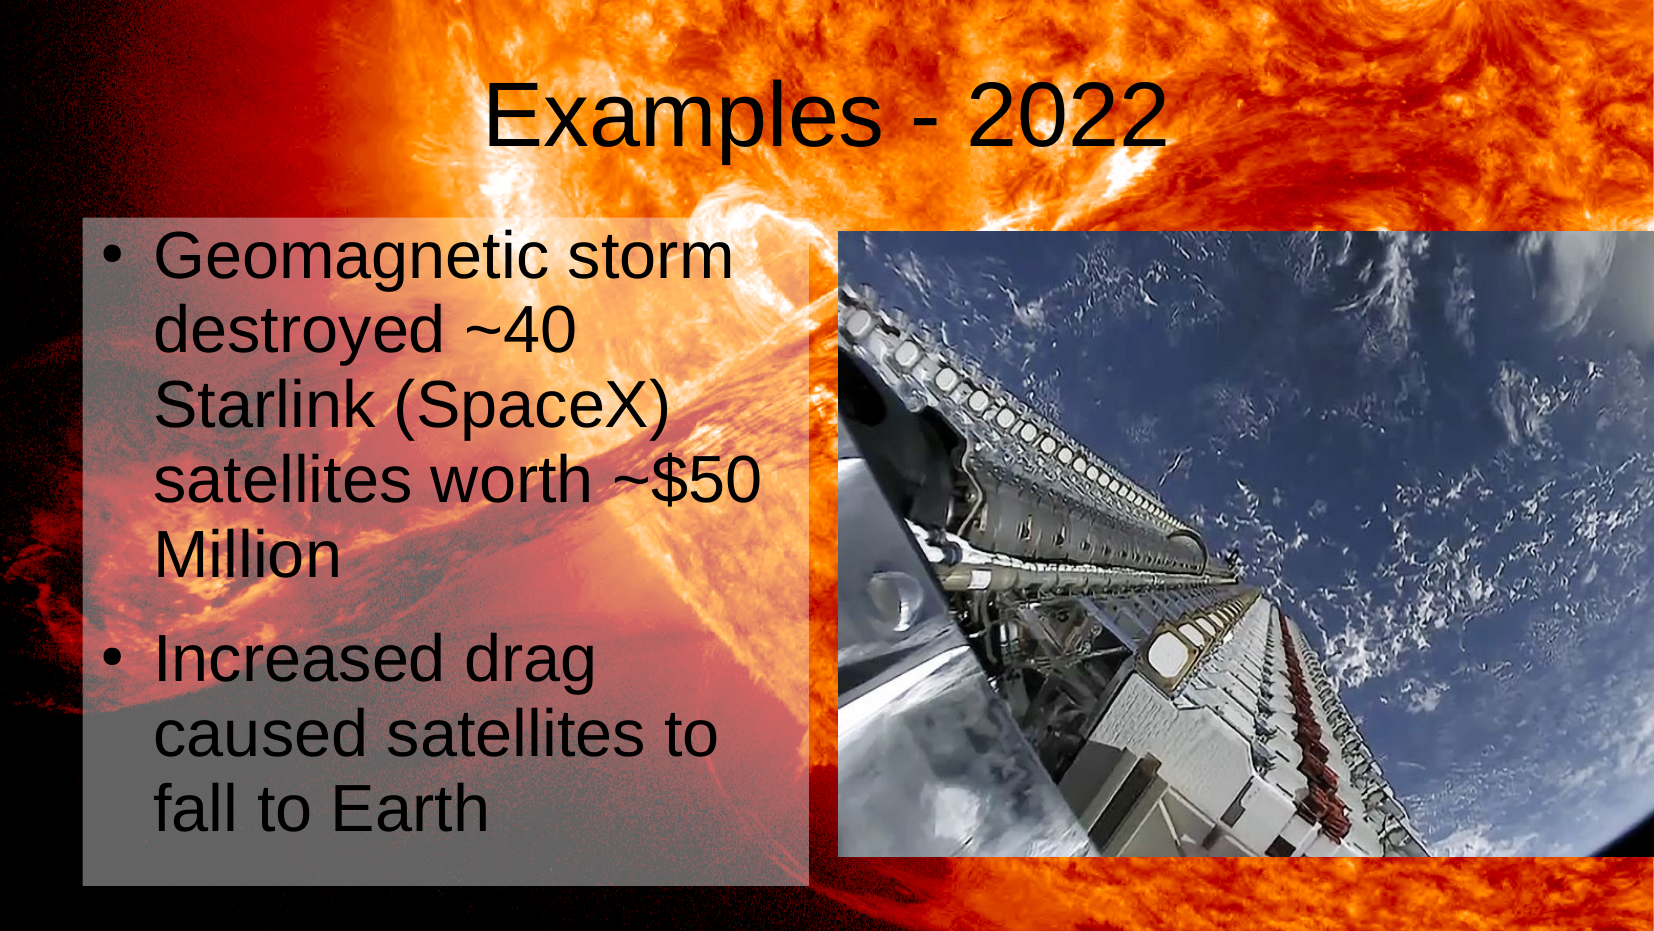

# Examples - 2022
Geomagnetic storm destroyed ~40 Starlink (SpaceX) satellites worth ~$50 Million
Increased drag caused satellites to fall to Earth